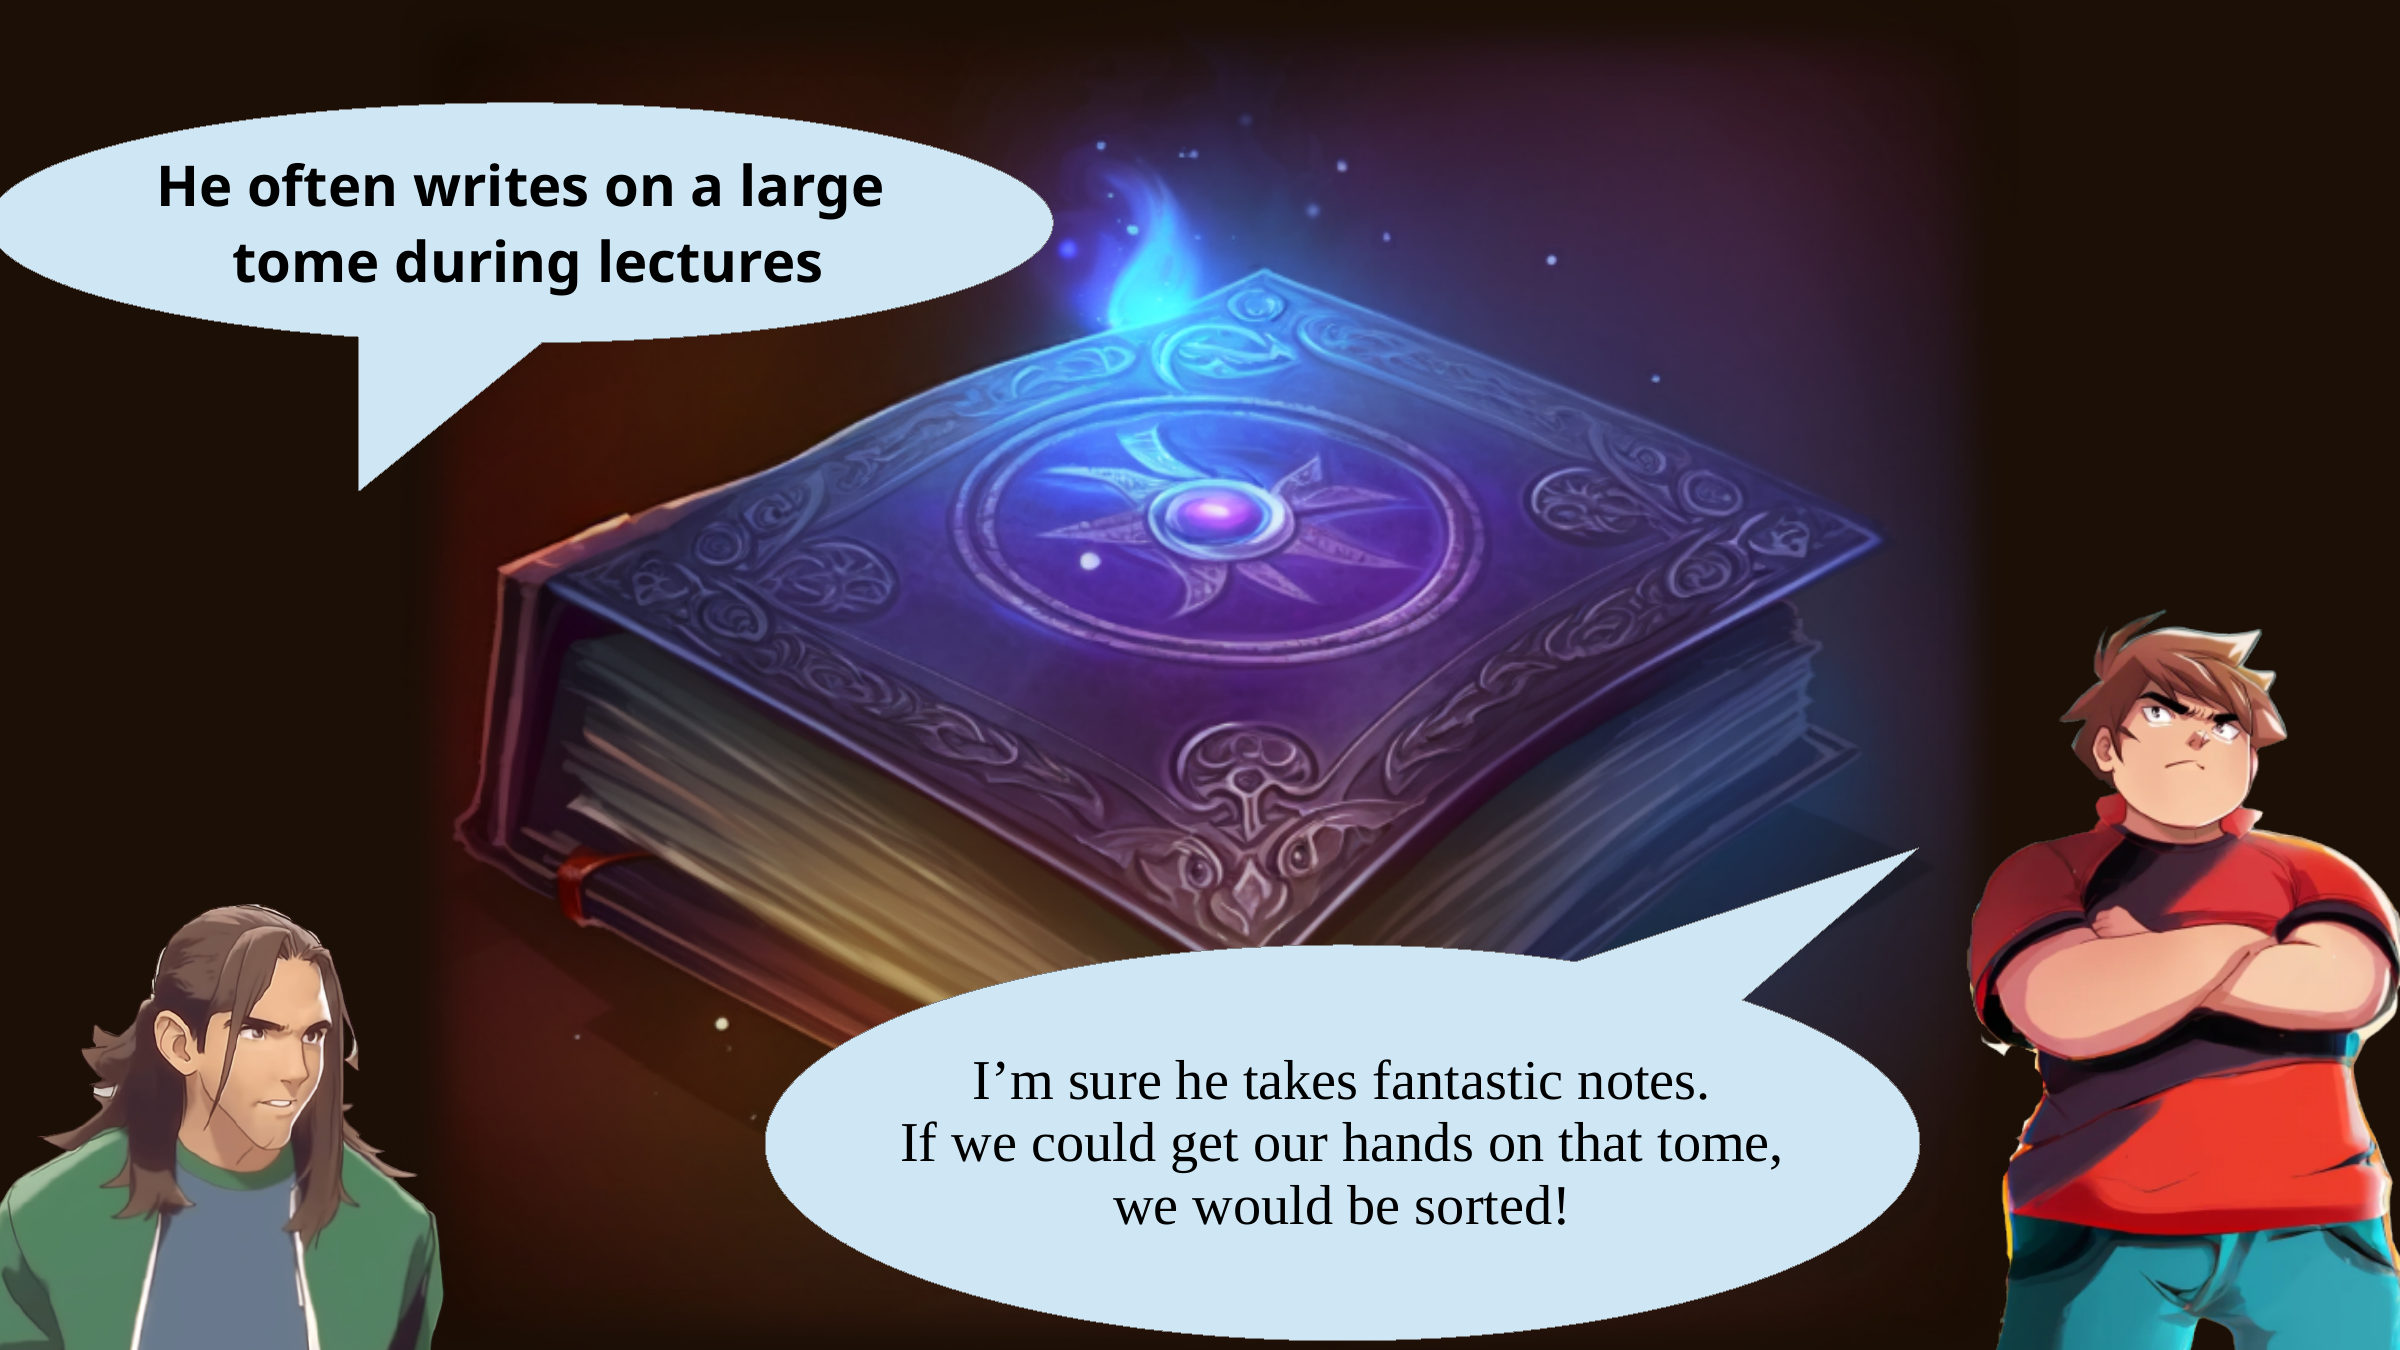

He often writes on a large
 tome during lectures
I’m sure he takes fantastic notes.
If we could get our hands on that tome,
we would be sorted!